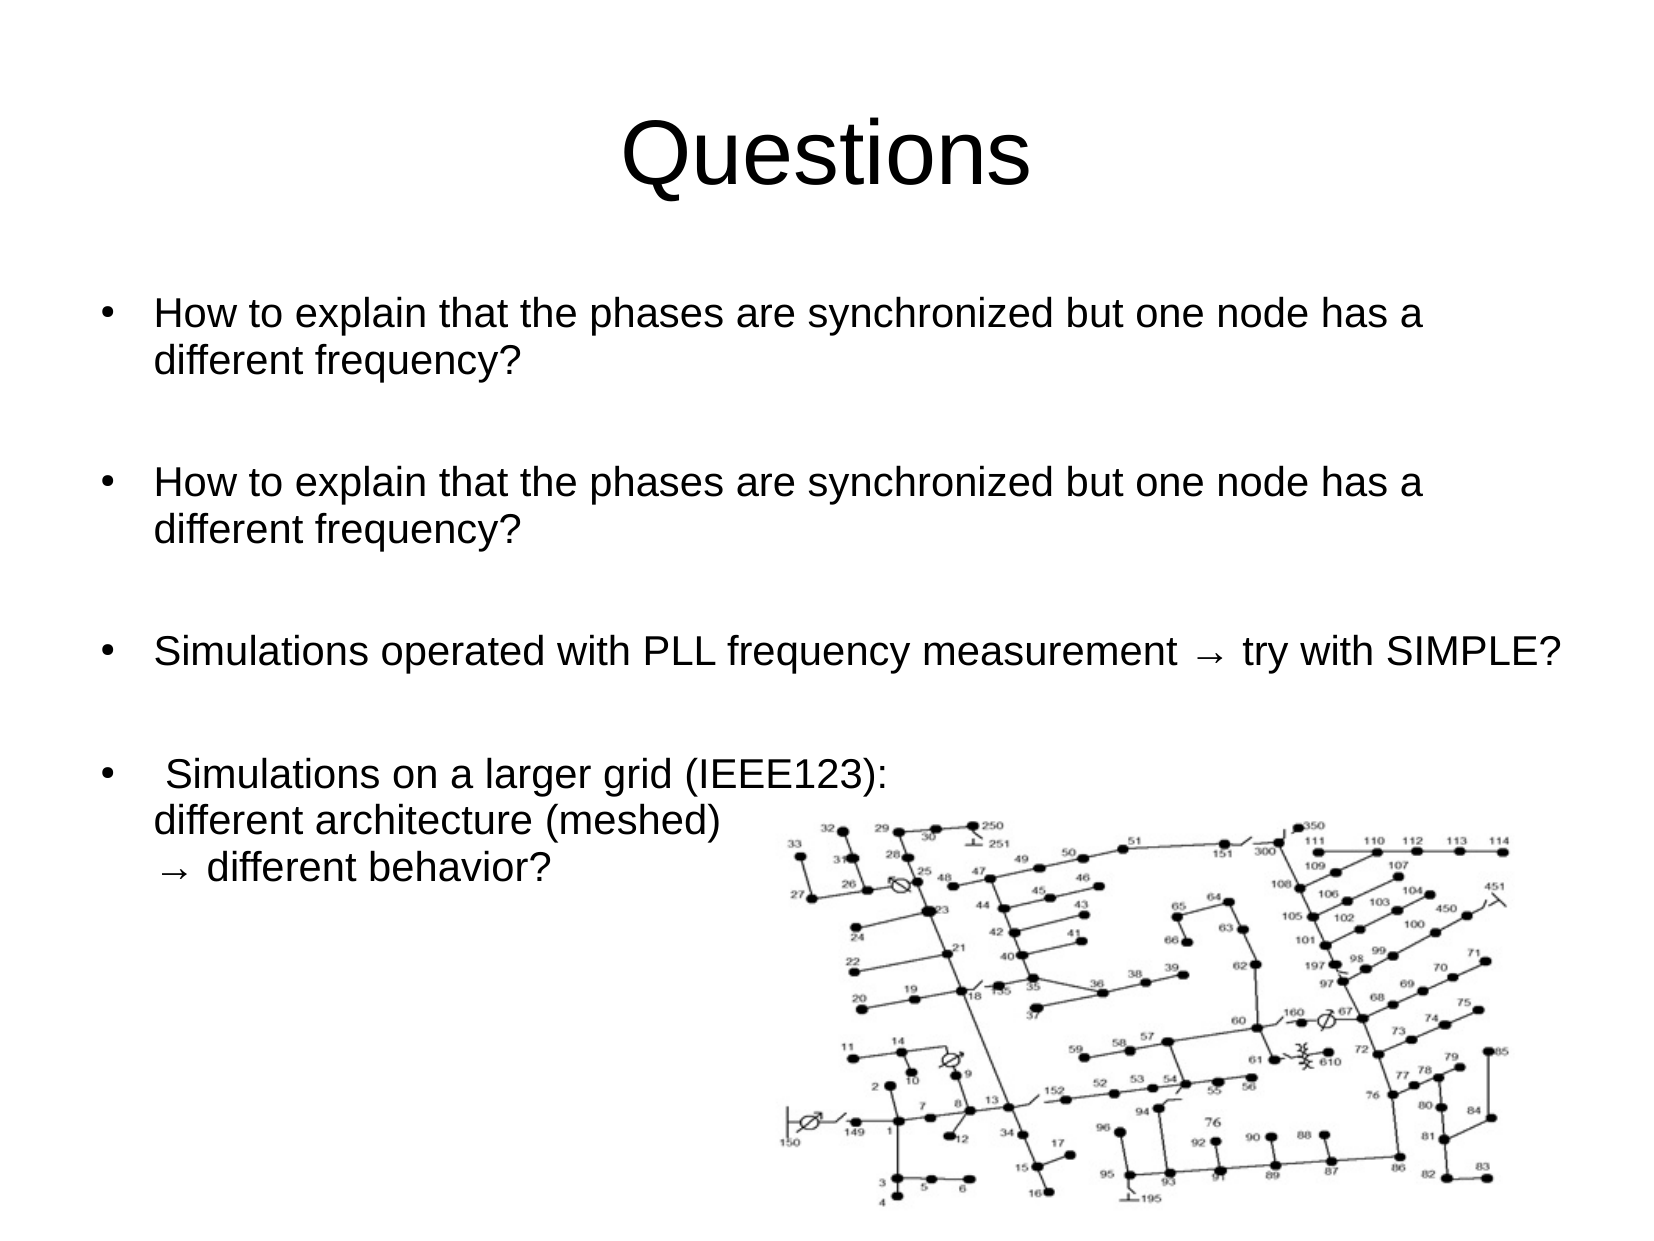

# Questions
How to explain that the phases are synchronized but one node has a different frequency?
How to explain that the phases are synchronized but one node has a different frequency?
Simulations operated with PLL frequency measurement → try with SIMPLE?
 Simulations on a larger grid (IEEE123):
different architecture (meshed)
→ different behavior?